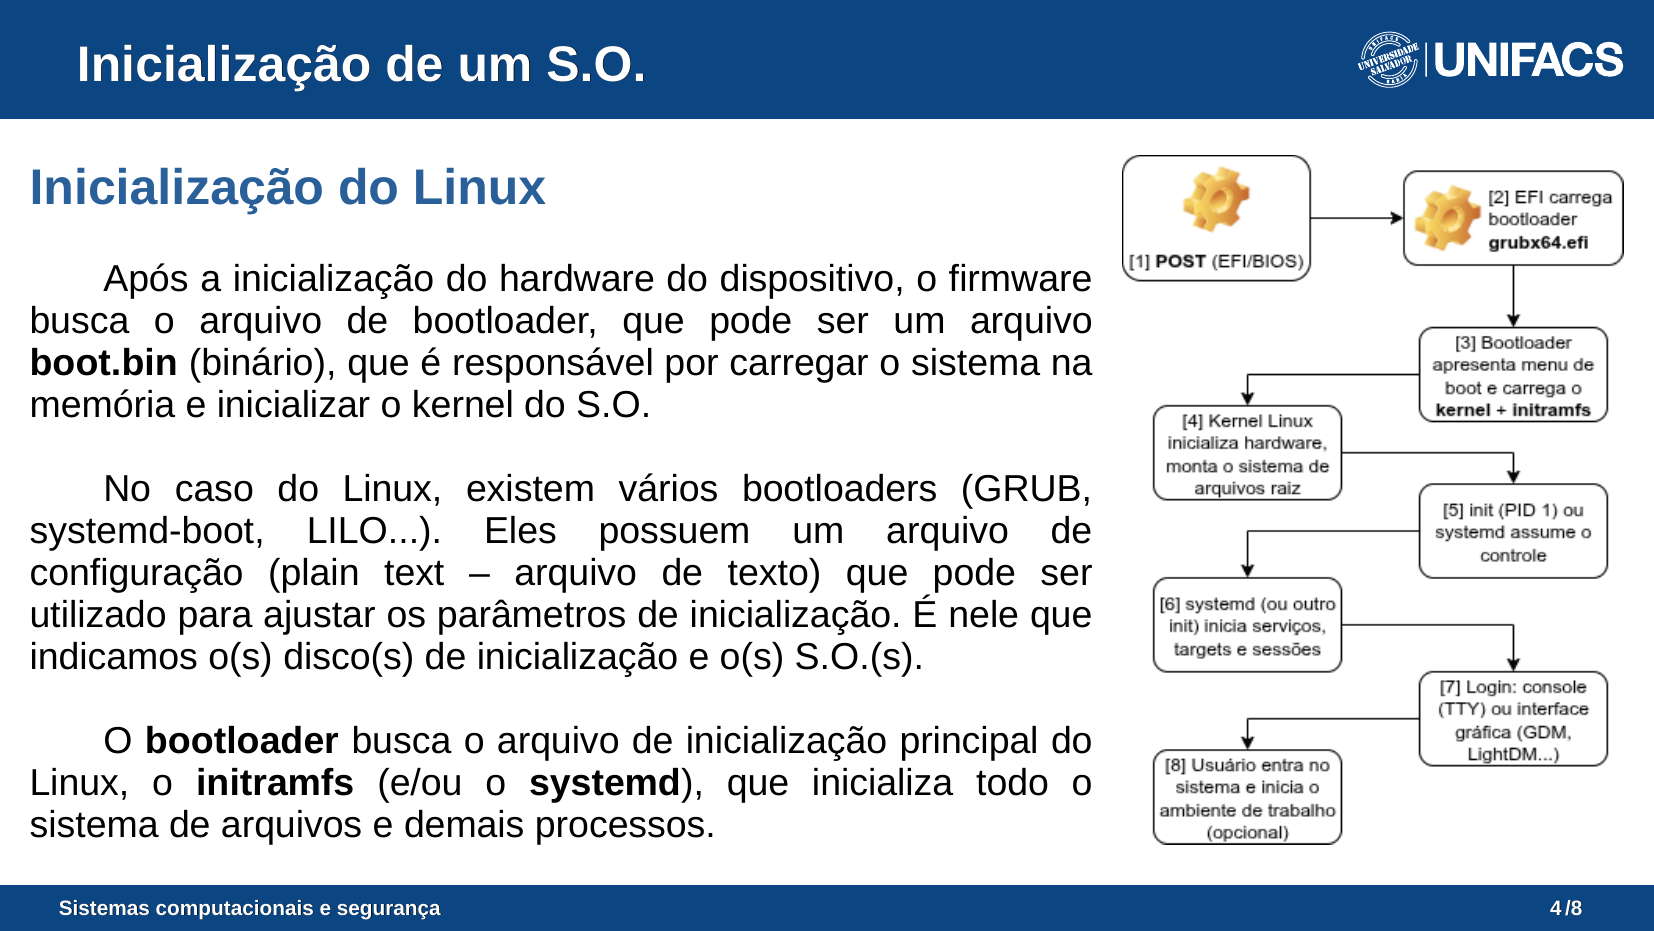

Inicialização de um S.O.
Inicialização do Linux
	Após a inicialização do hardware do dispositivo, o firmware busca o arquivo de bootloader, que pode ser um arquivo boot.bin (binário), que é responsável por carregar o sistema na memória e inicializar o kernel do S.O.
	No caso do Linux, existem vários bootloaders (GRUB, systemd-boot, LILO...). Eles possuem um arquivo de configuração (plain text – arquivo de texto) que pode ser utilizado para ajustar os parâmetros de inicialização. É nele que indicamos o(s) disco(s) de inicialização e o(s) S.O.(s).
	O bootloader busca o arquivo de inicialização principal do Linux, o initramfs (e/ou o systemd), que inicializa todo o sistema de arquivos e demais processos.